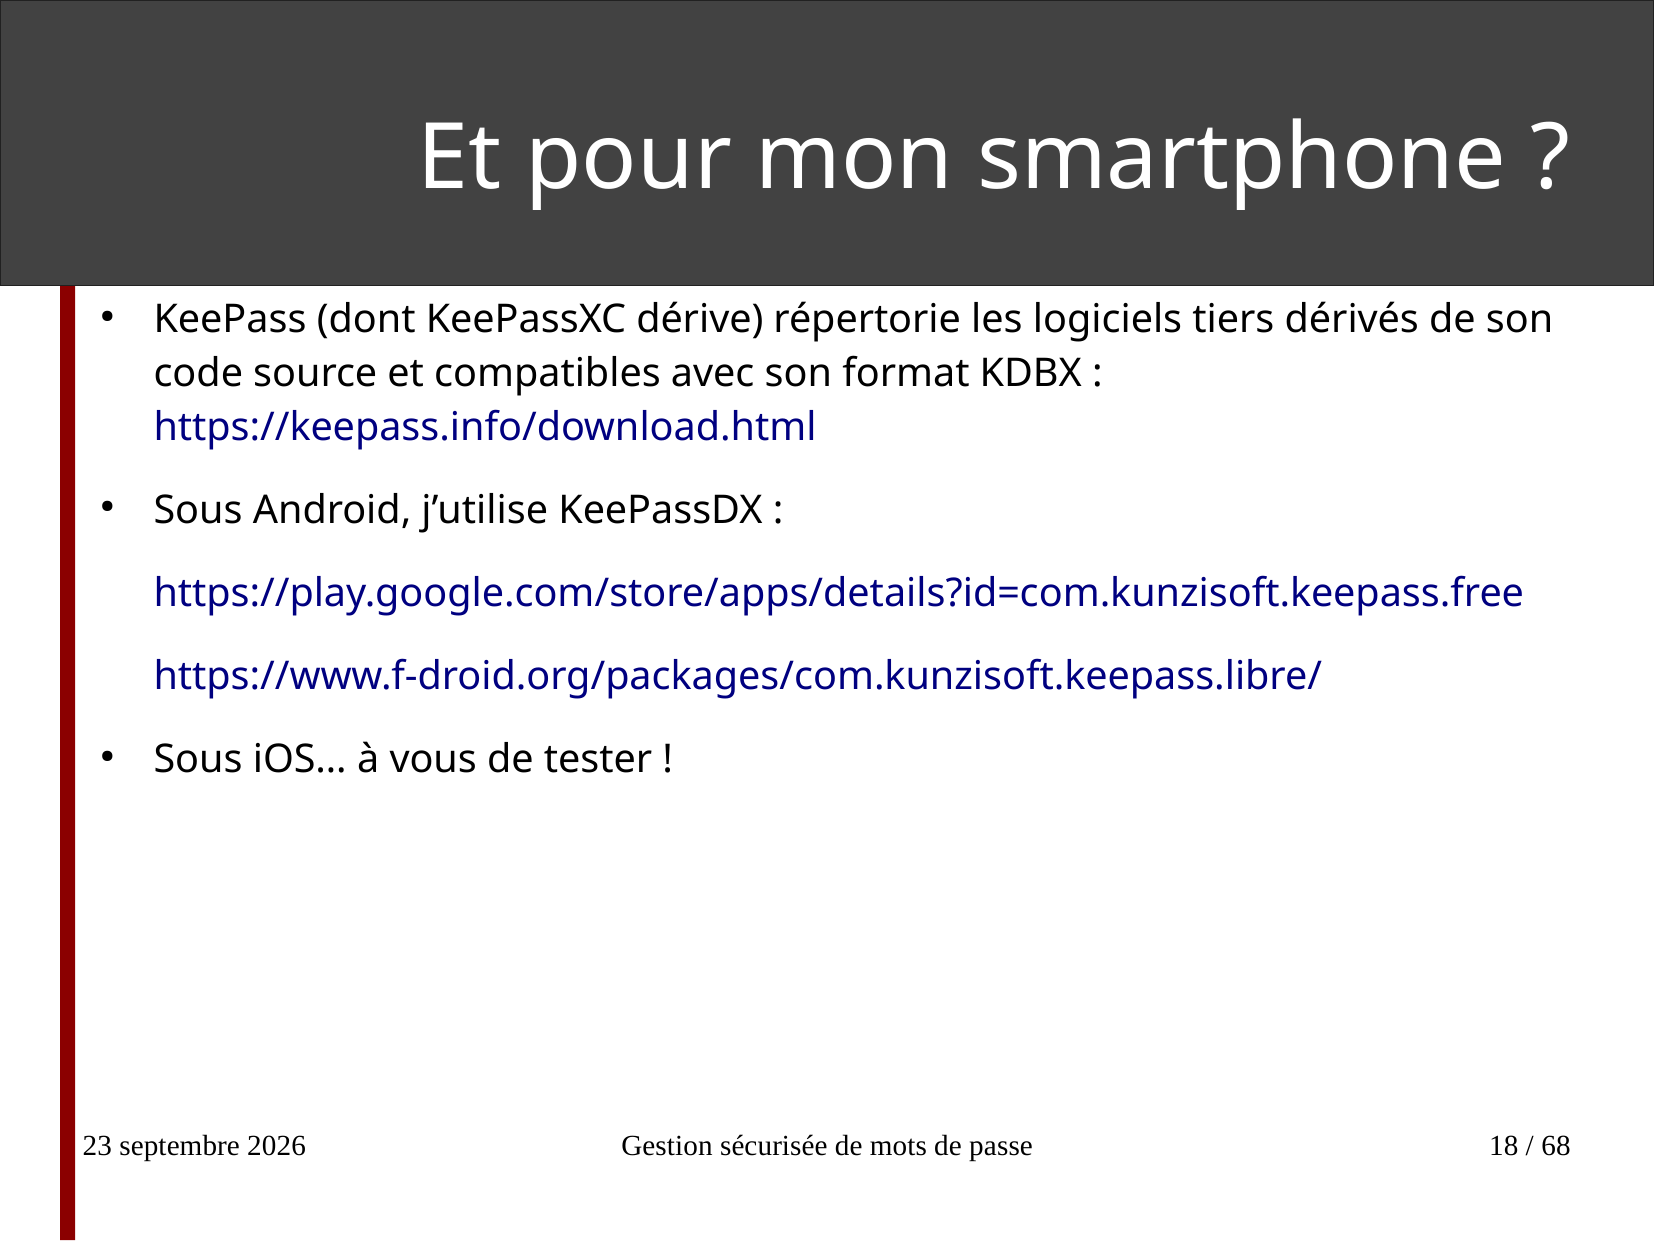

# Et pour mon smartphone ?
KeePass (dont KeePassXC dérive) répertorie les logiciels tiers dérivés de son code source et compatibles avec son format KDBX : https://keepass.info/download.html
Sous Android, j’utilise KeePassDX :
https://play.google.com/store/apps/details?id=com.kunzisoft.keepass.free
https://www.f-droid.org/packages/com.kunzisoft.keepass.libre/
Sous iOS… à vous de tester !
Gestion sécurisée de mots de passe
18